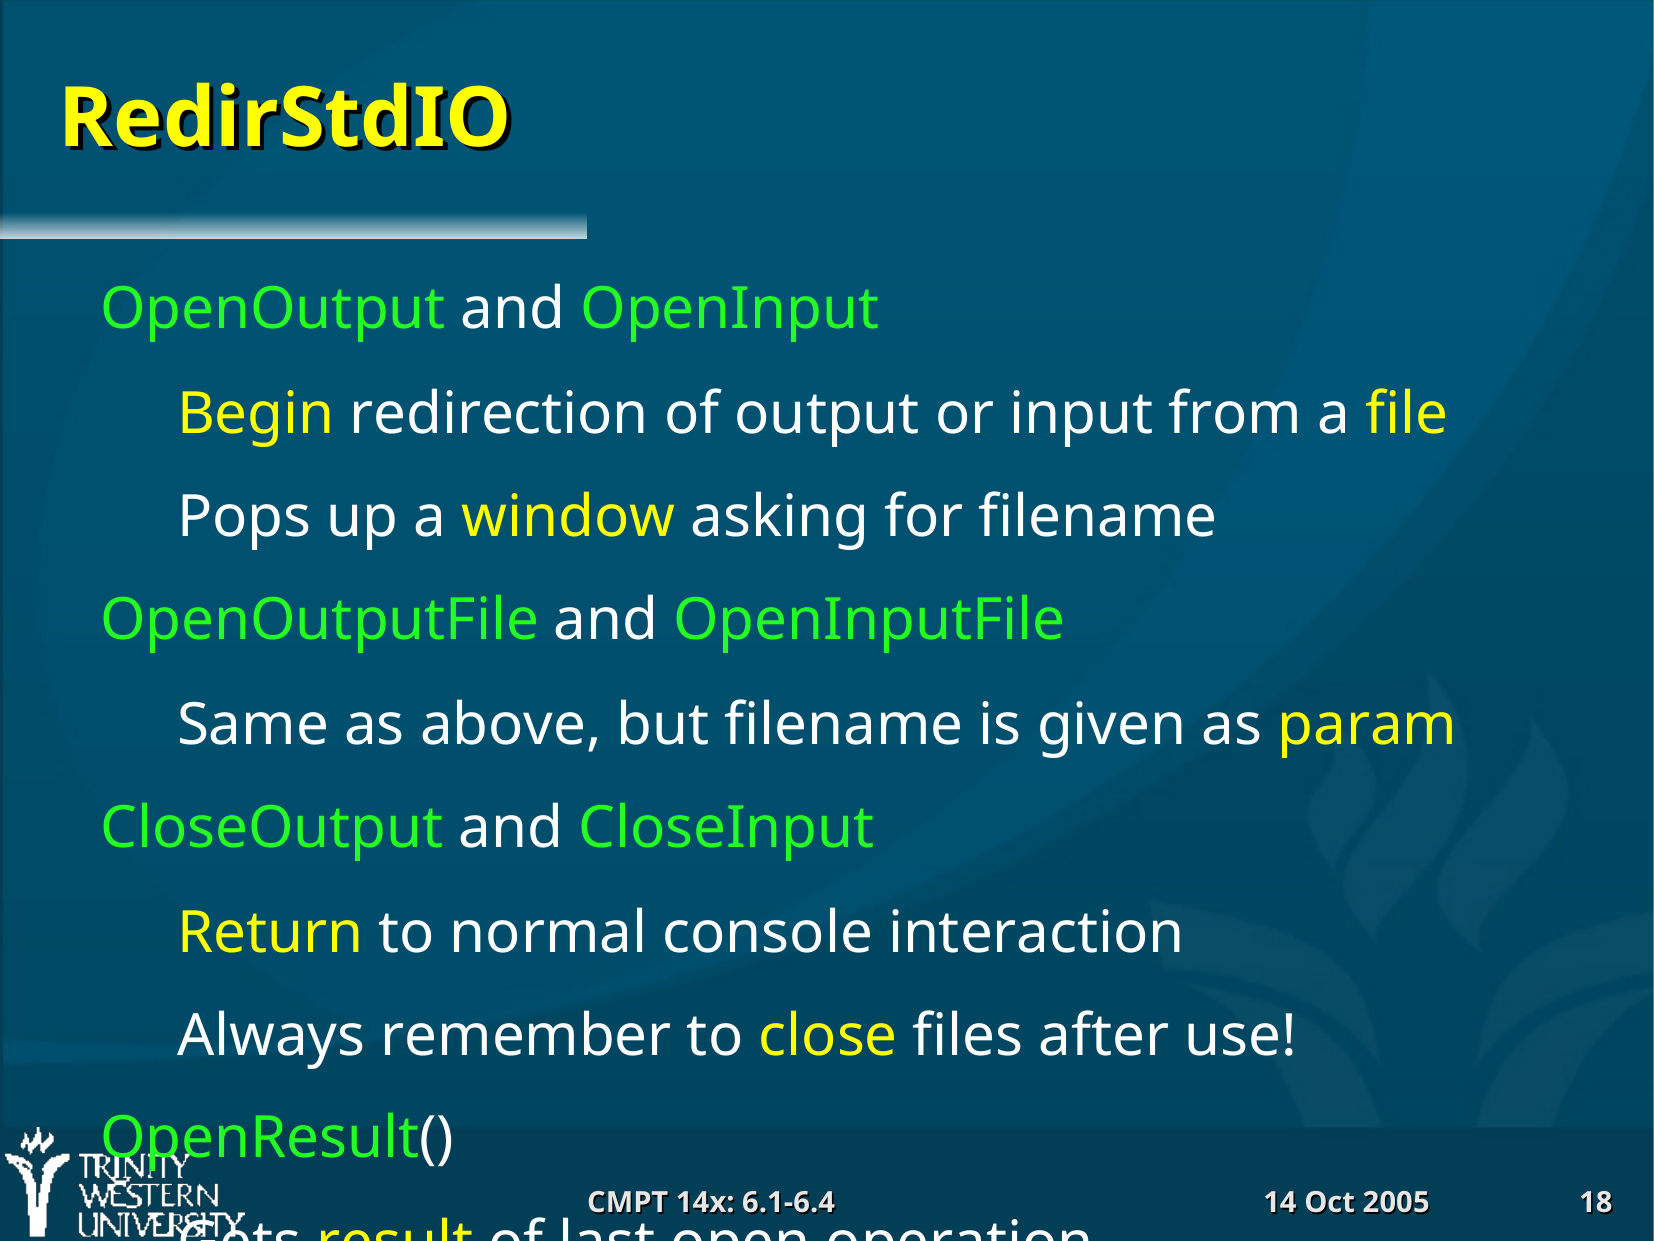

# RedirStdIO
OpenOutput and OpenInput
Begin redirection of output or input from a file
Pops up a window asking for filename
OpenOutputFile and OpenInputFile
Same as above, but filename is given as param
CloseOutput and CloseInput
Return to normal console interaction
Always remember to close files after use!
OpenResult()
Gets result of last open operation
CMPT 14x: 6.1-6.4
14 Oct 2005
18